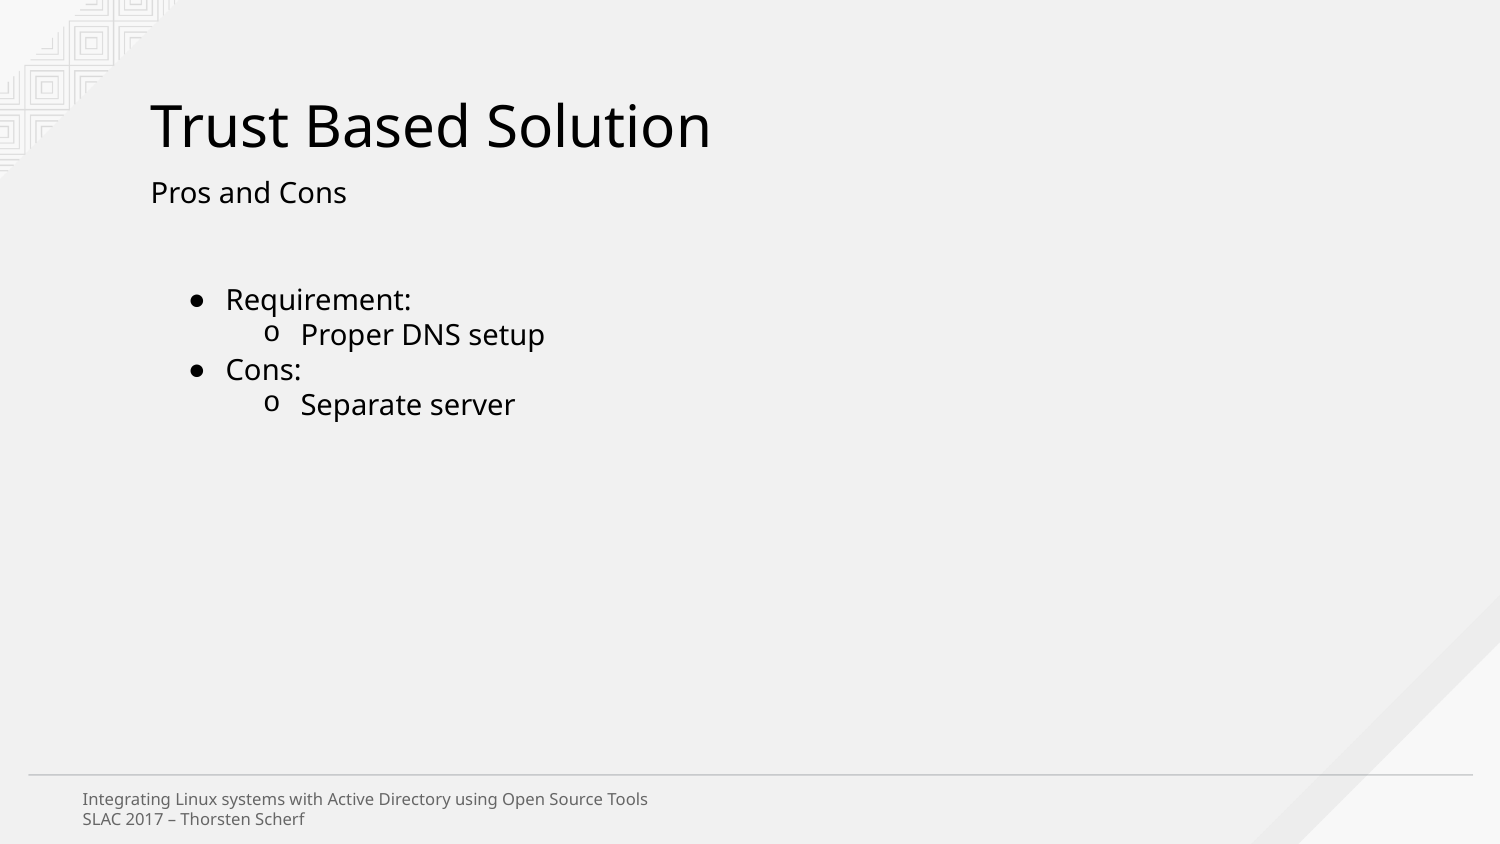

Trust Based Solution
Pros and Cons
# Requirement:
Proper DNS setup
Cons:
Separate server